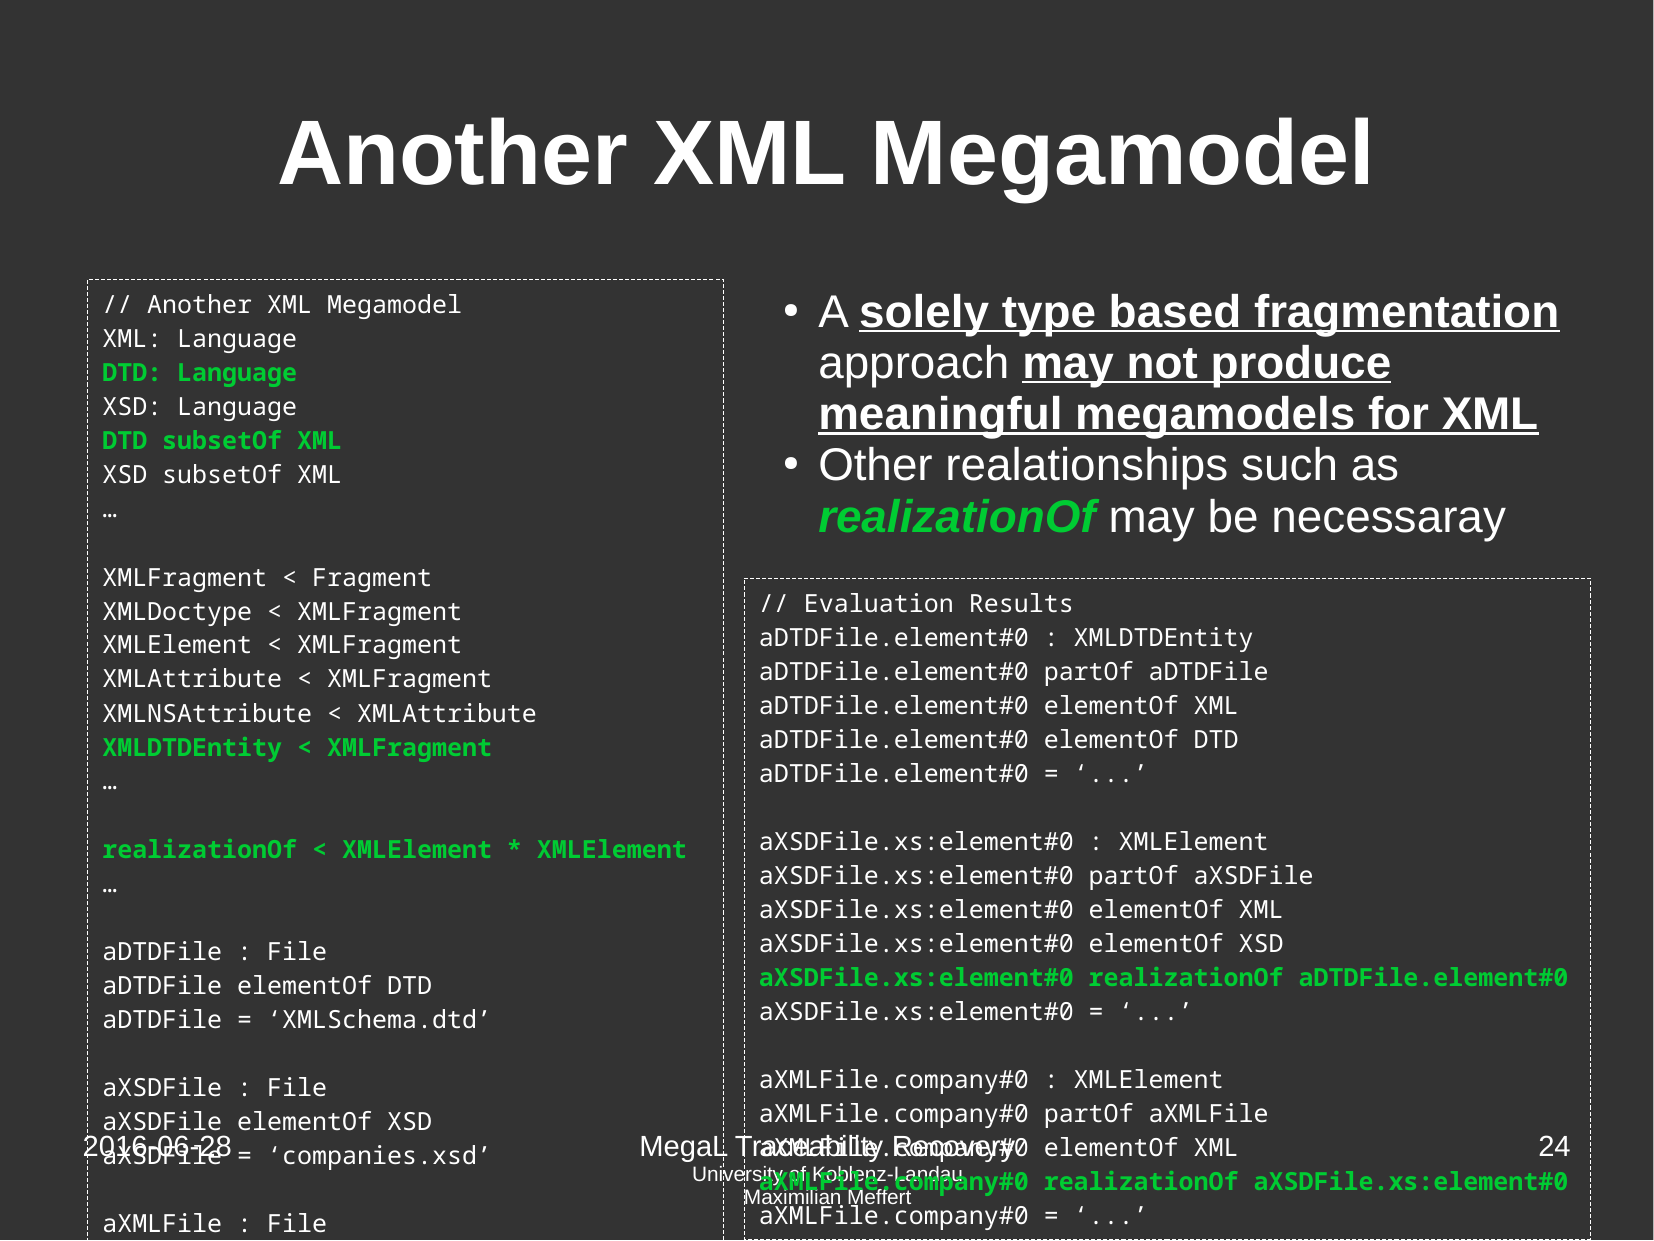

# Another XML Megamodel
A solely type based fragmentation approach may not produce meaningful megamodels for XML
Other realationships such as realizationOf may be necessaray
// Another XML Megamodel
XML: Language
DTD: Language
XSD: Language
DTD subsetOf XML
XSD subsetOf XML
…
XMLFragment < Fragment
XMLDoctype < XMLFragment
XMLElement < XMLFragment
XMLAttribute < XMLFragment
XMLNSAttribute < XMLAttribute
XMLDTDEntity < XMLFragment
…
realizationOf < XMLElement * XMLElement
…
aDTDFile : File
aDTDFile elementOf DTD
aDTDFile = ‘XMLSchema.dtd’
aXSDFile : File
aXSDFile elementOf XSD
aXSDFile = ‘companies.xsd’
aXMLFile : File
aXMLFile elementOf XML
aXMLFile = ‘company.xml’
// Evaluation Results
aDTDFile.element#0 : XMLDTDEntity
aDTDFile.element#0 partOf aDTDFile
aDTDFile.element#0 elementOf XML
aDTDFile.element#0 elementOf DTD
aDTDFile.element#0 = ‘...’
aXSDFile.xs:element#0 : XMLElement
aXSDFile.xs:element#0 partOf aXSDFile
aXSDFile.xs:element#0 elementOf XML
aXSDFile.xs:element#0 elementOf XSD
aXSDFile.xs:element#0 realizationOf aDTDFile.element#0
aXSDFile.xs:element#0 = ‘...’
aXMLFile.company#0 : XMLElement
aXMLFile.company#0 partOf aXMLFile
aXMLFile.company#0 elementOf XML
aXMLFile.company#0 realizationOf aXSDFile.xs:element#0
aXMLFile.company#0 = ‘...’
2016-06-28
MegaL Traceability Recovery
24